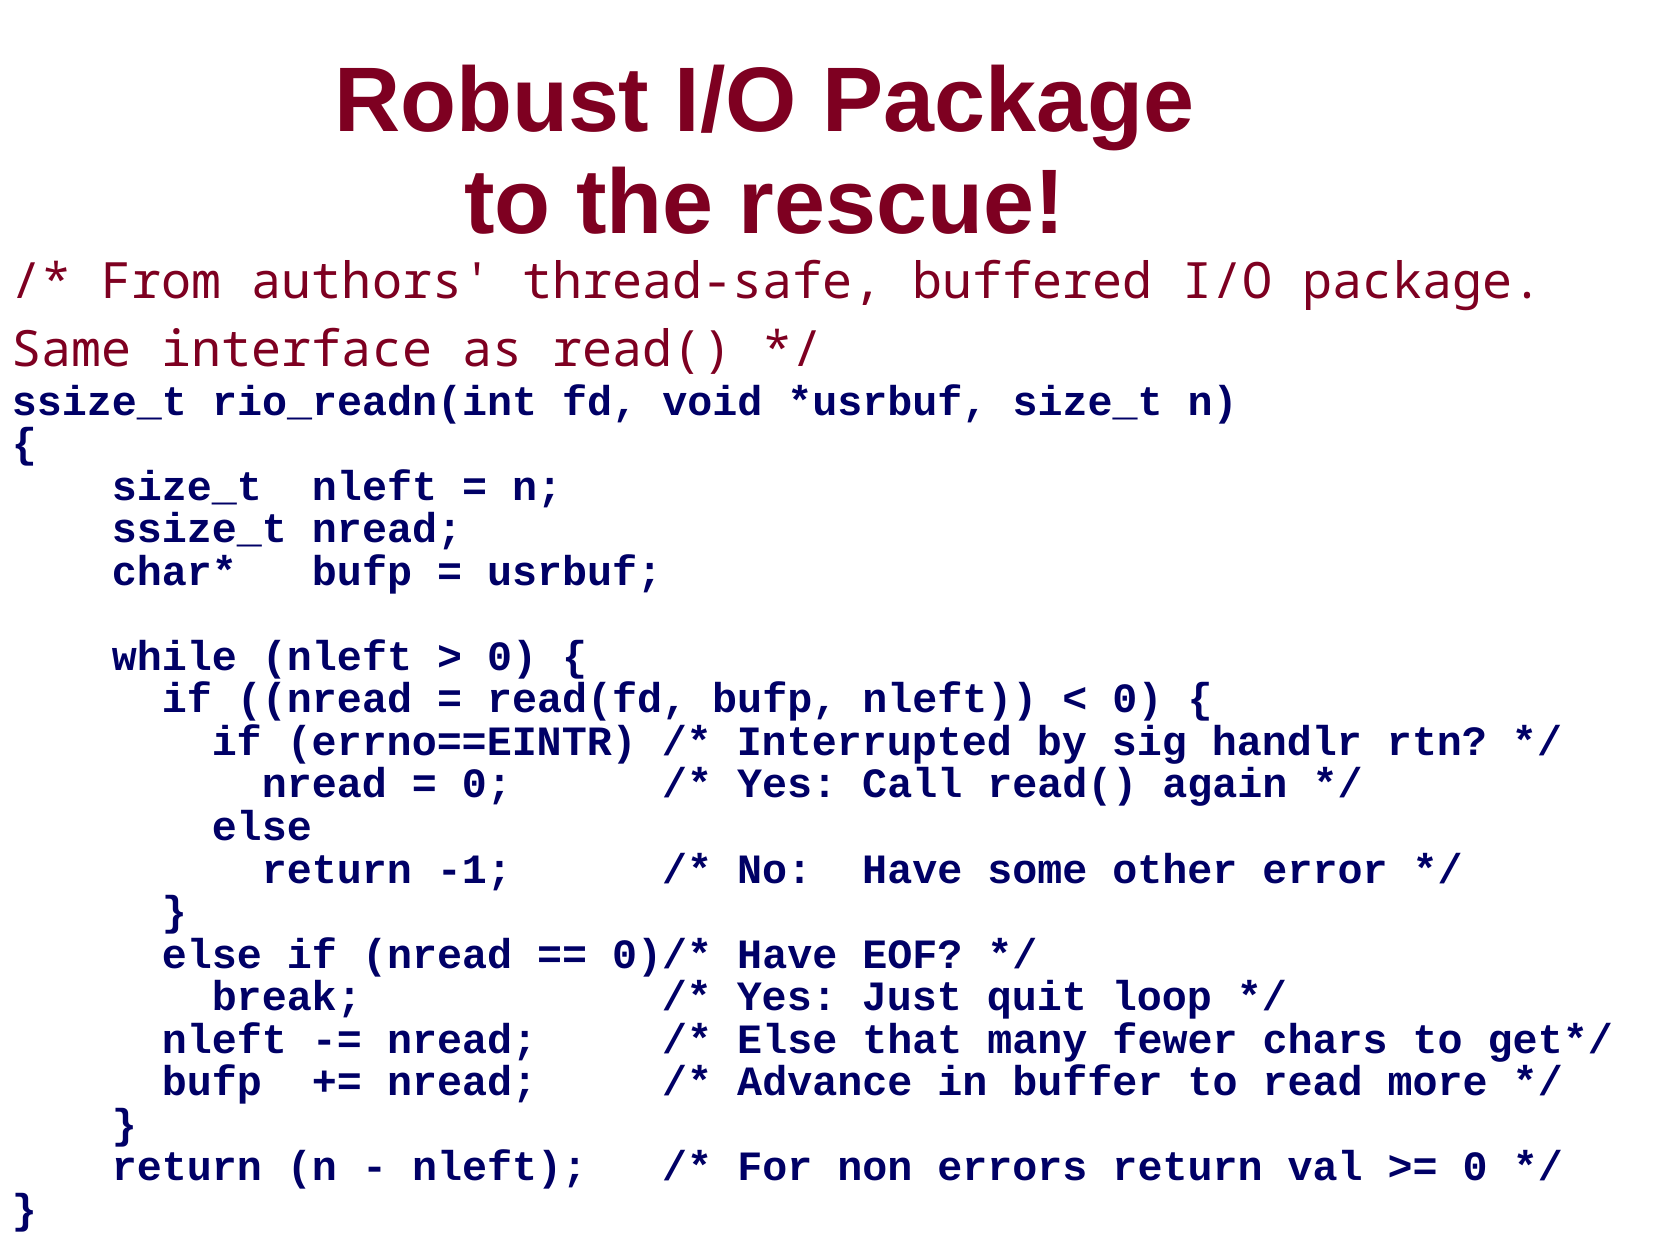

# Robust I/O Package to the rescue!
/* From authors' thread-safe, buffered I/O package. Same interface as read() */
ssize_t rio_readn(int fd, void *usrbuf, size_t n)
{
 size_t nleft = n;
 ssize_t nread;
 char* bufp = usrbuf;
 while (nleft > 0) {
 if ((nread = read(fd, bufp, nleft)) < 0) {
 if (errno==EINTR) /* Interrupted by sig handlr rtn? */
 nread = 0; /* Yes: Call read() again */
 else
 return -1; /* No: Have some other error */
 }
 else if (nread == 0)/* Have EOF? */
 break; /* Yes: Just quit loop */
 nleft -= nread; /* Else that many fewer chars to get*/
 bufp += nread; /* Advance in buffer to read more */
 }
 return (n - nleft); /* For non errors return val >= 0 */
}